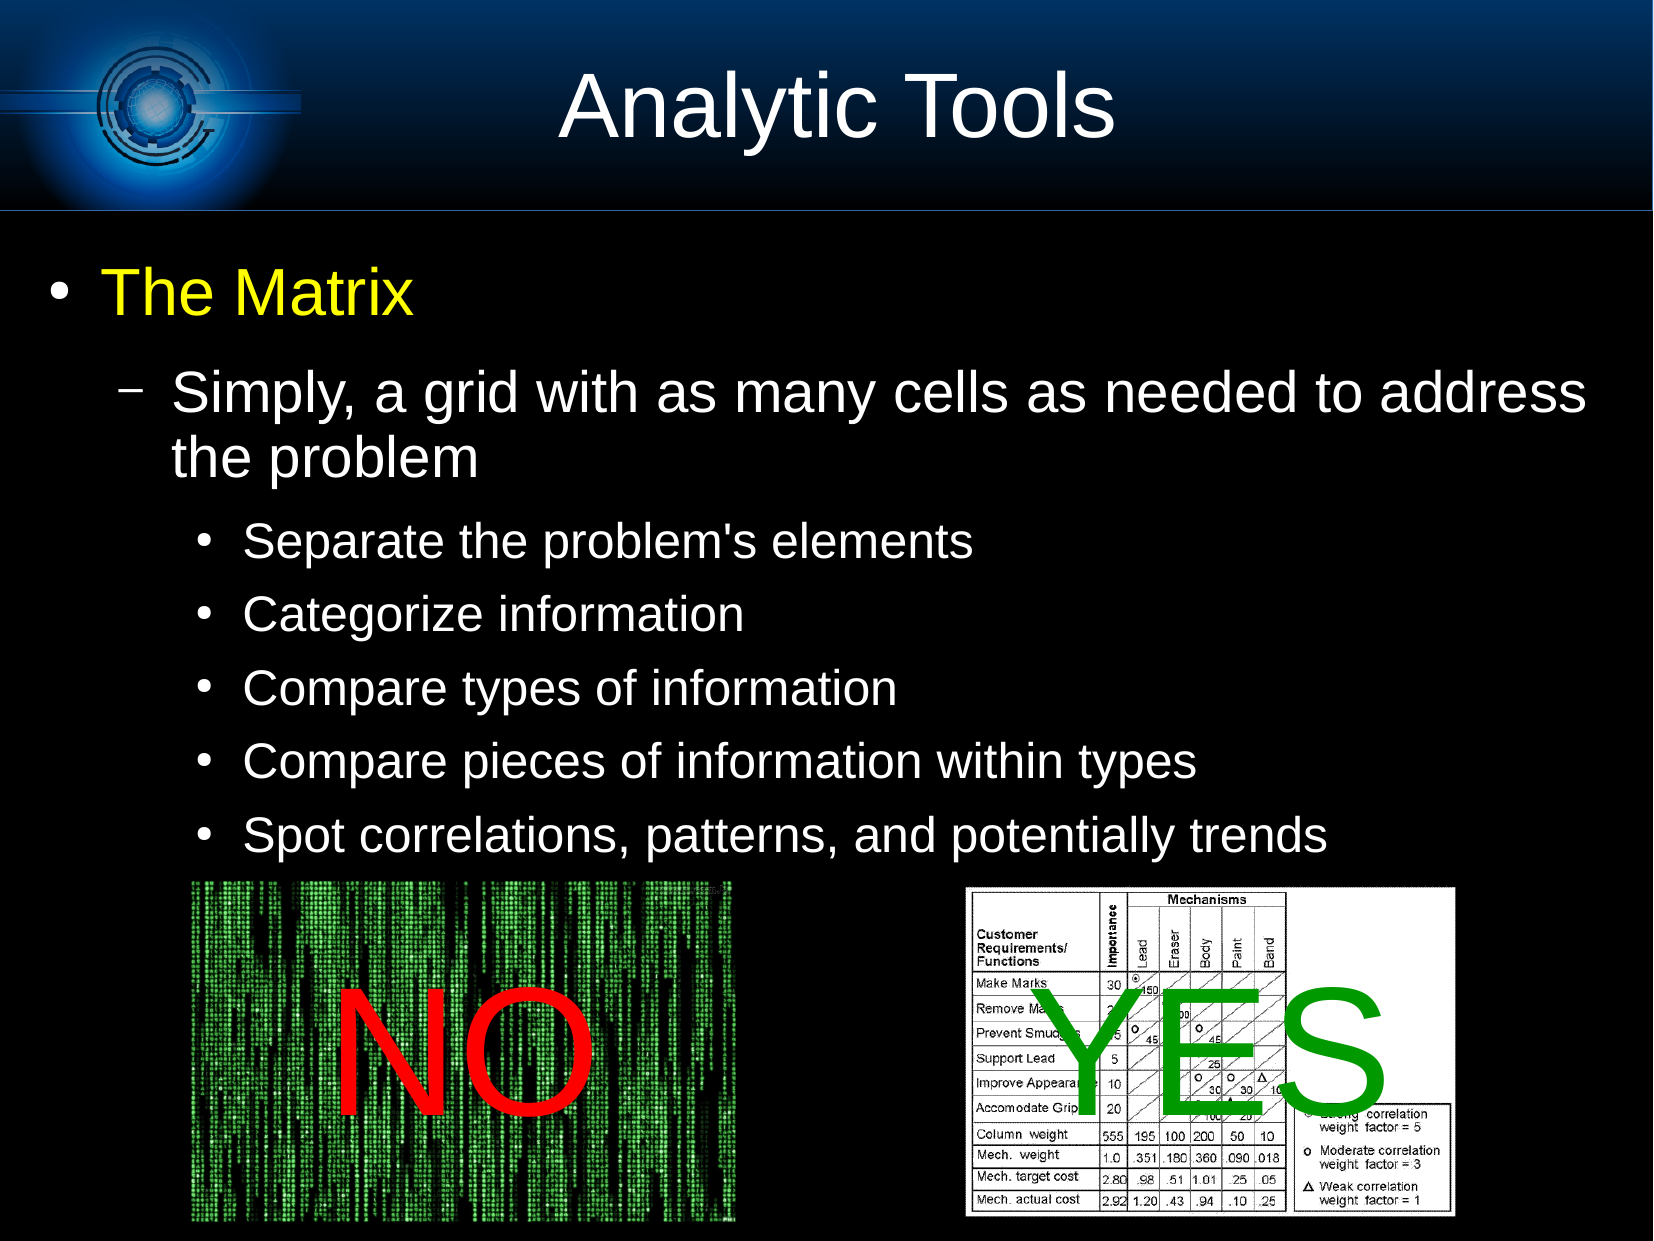

Analytic Tools
# The Matrix
Simply, a grid with as many cells as needed to address the problem
Separate the problem's elements
Categorize information
Compare types of information
Compare pieces of information within types
Spot correlations, patterns, and potentially trends
NO
YES